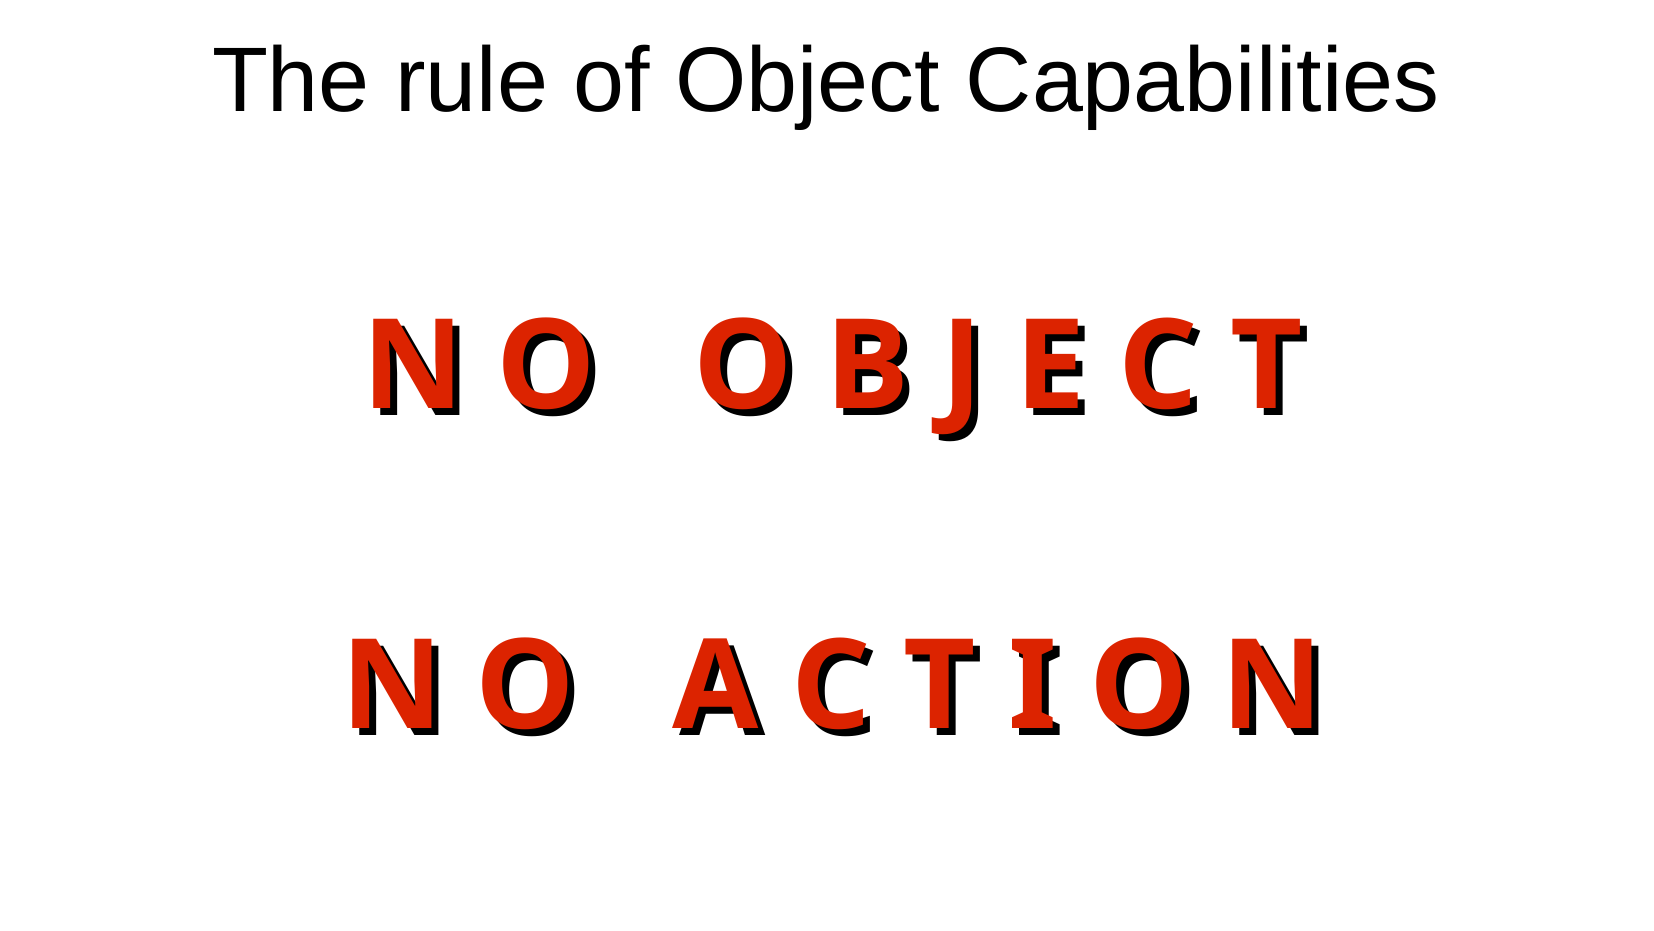

# The rule of Object Capabilities
N O O B J E C T
N O A C T I O N